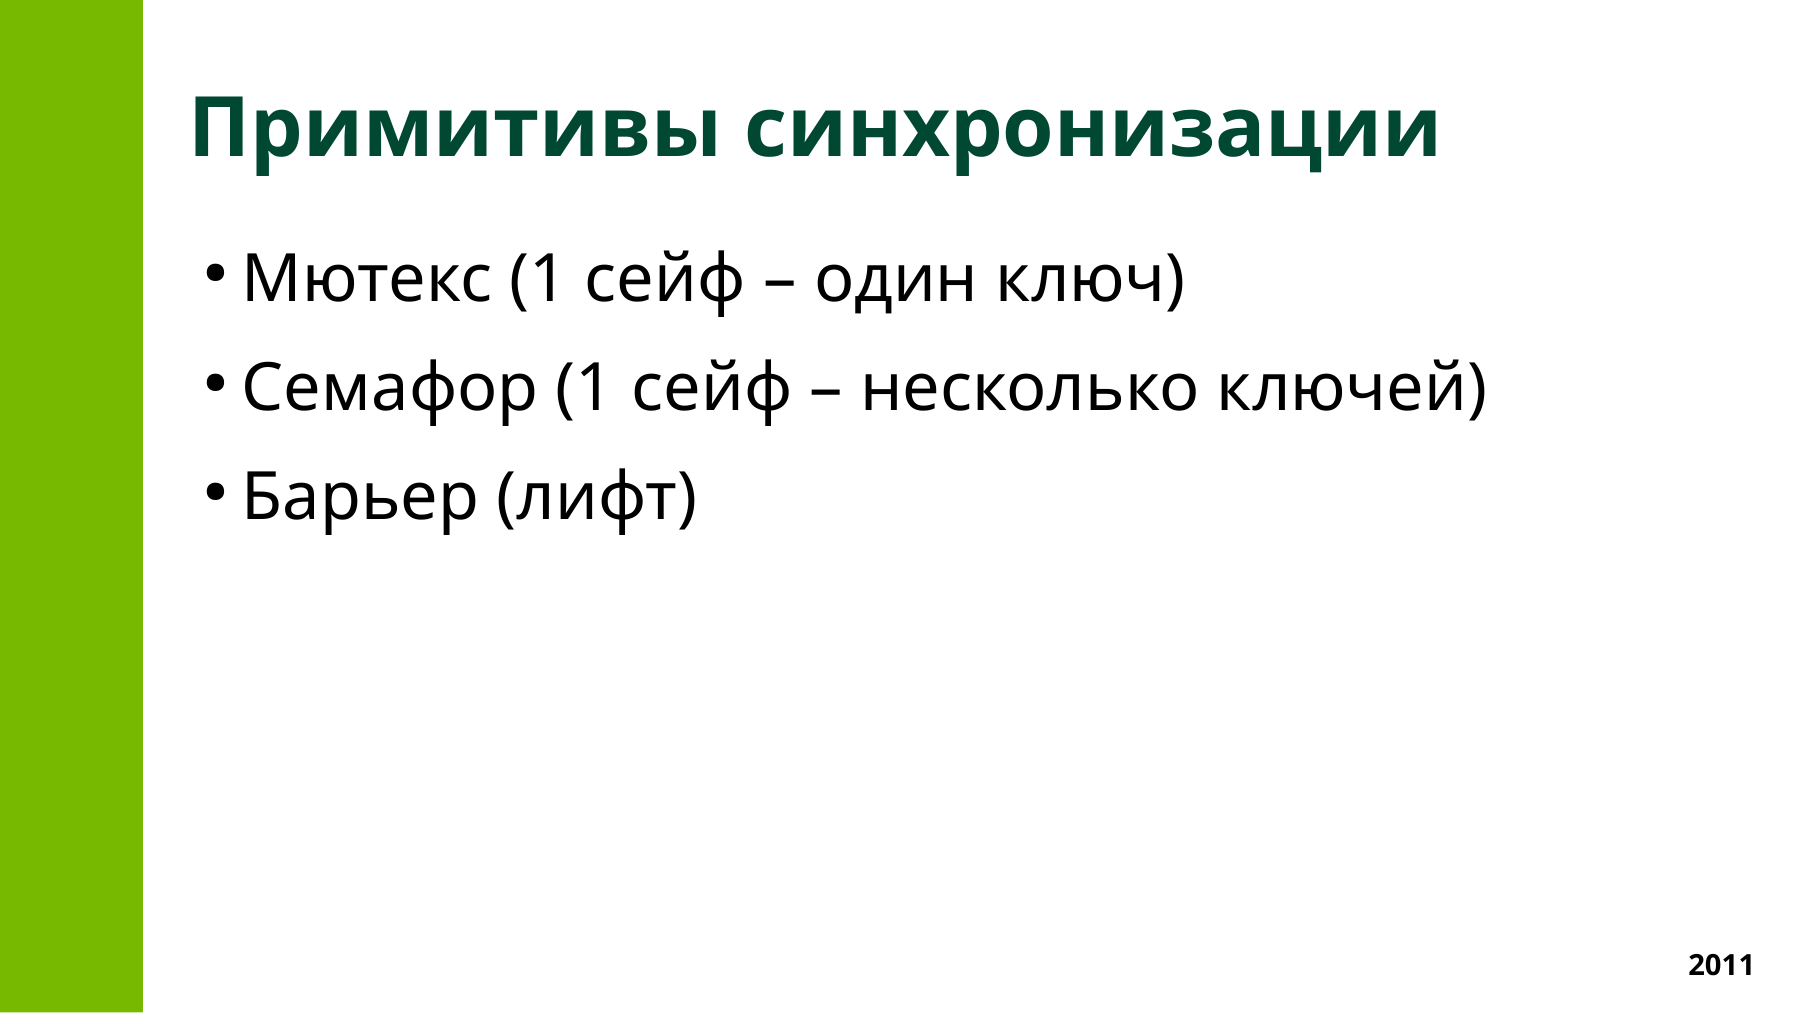

Примитивы синхронизации
# Мютекс (1 сейф – один ключ)
Семафор (1 сейф – несколько ключей)
Барьер (лифт)